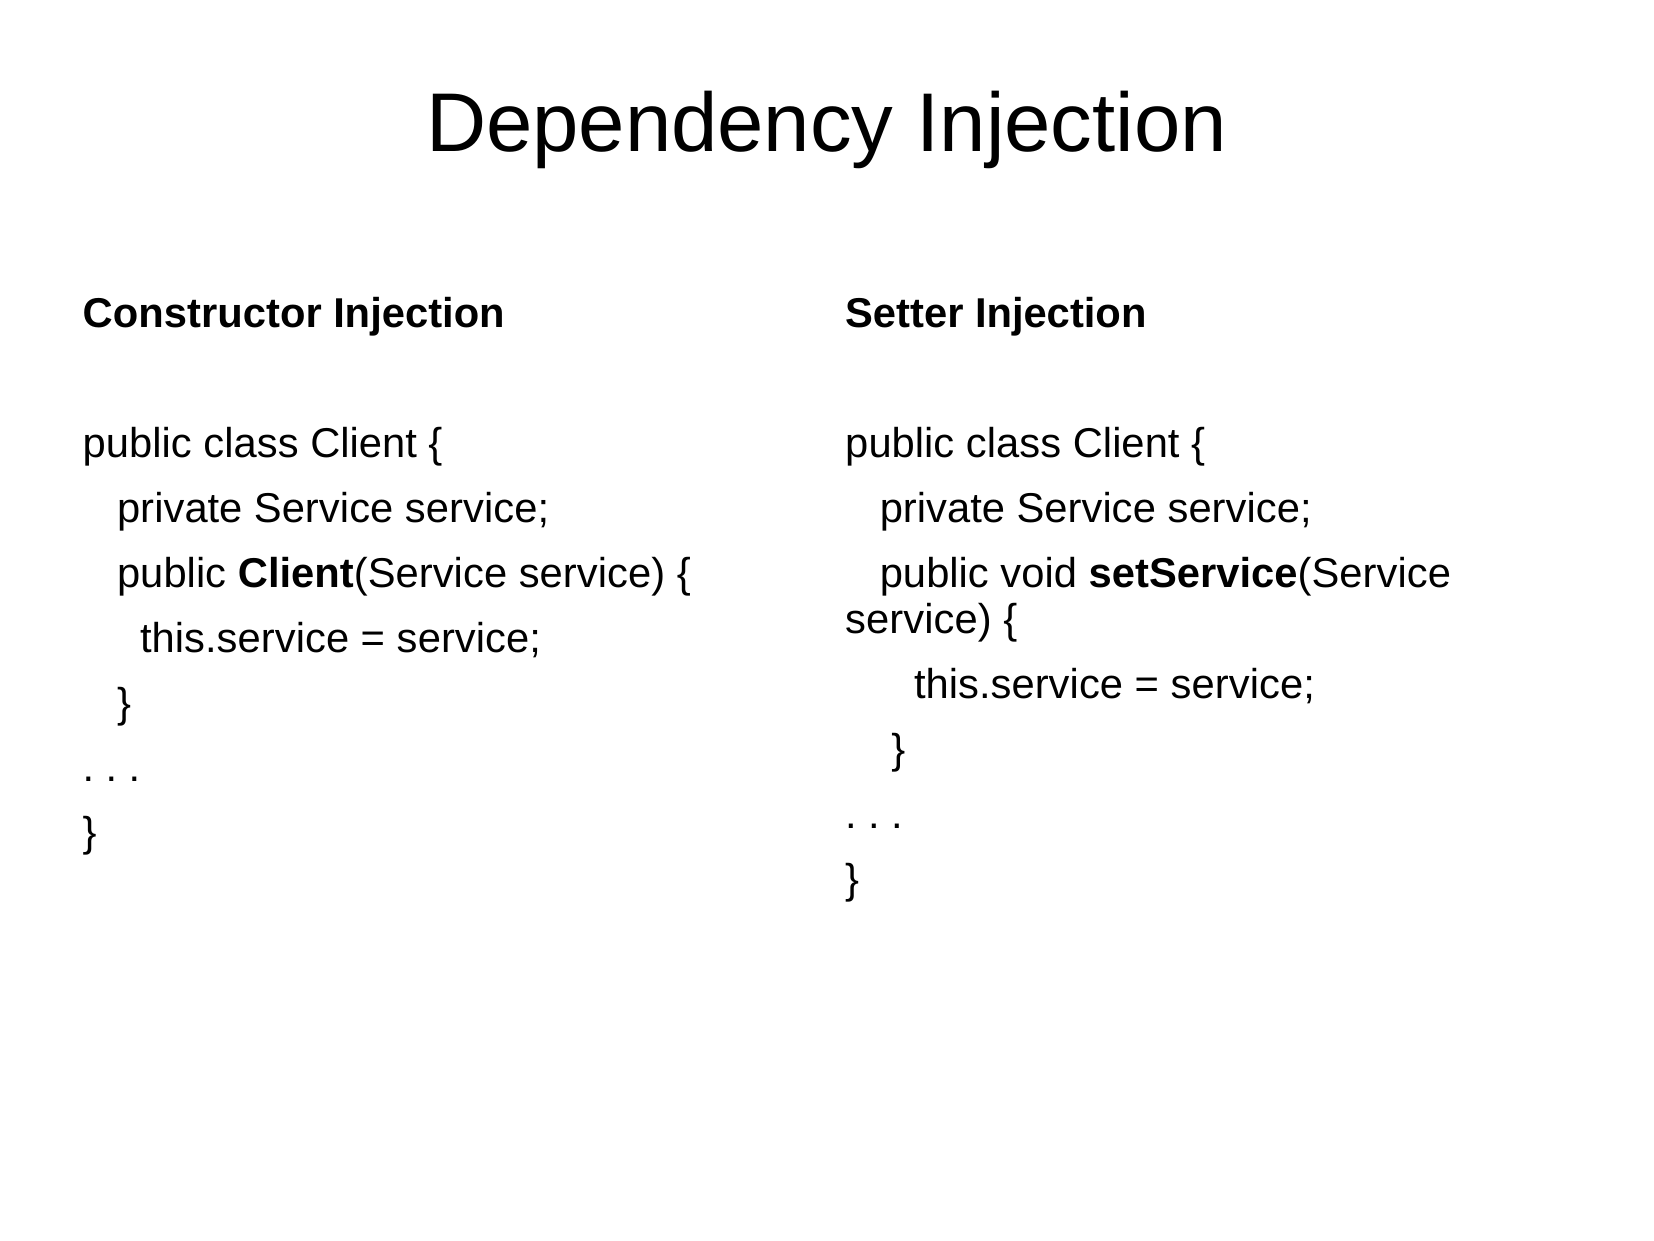

# Dependency Injection
Constructor Injection
public class Client {
 private Service service;
 public Client(Service service) {
 this.service = service;
 }
. . .
}
Setter Injection
public class Client {
 private Service service;
 public void setService(Service service) {
 this.service = service;
 }
. . .
}